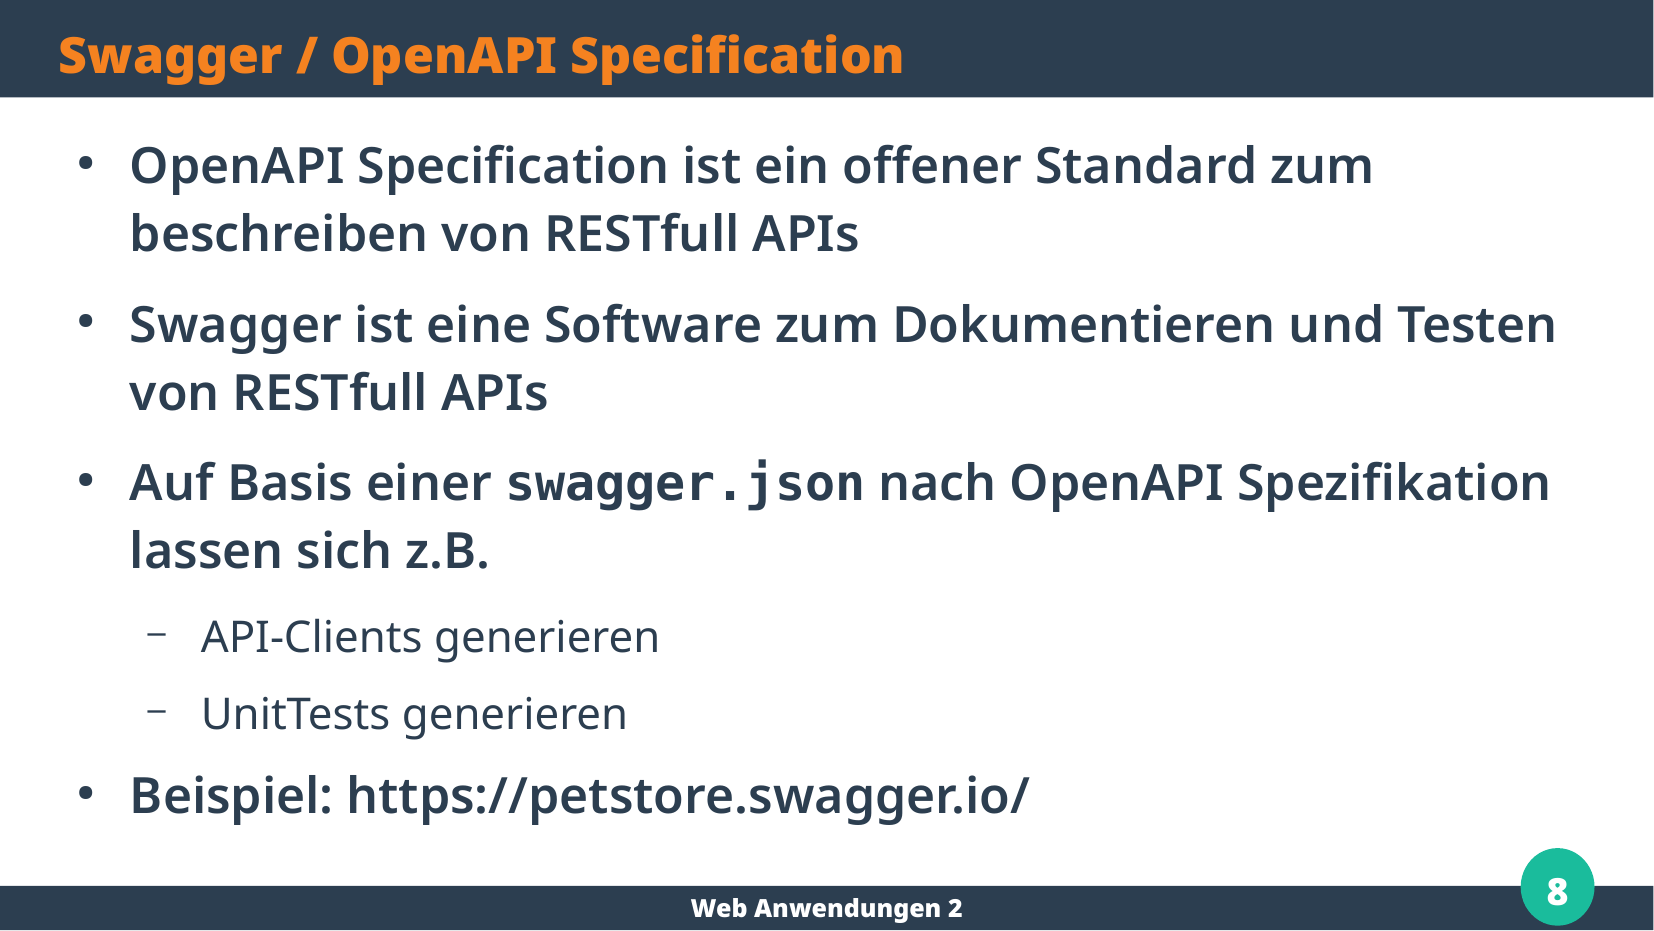

# Swagger / OpenAPI Specification
OpenAPI Specification ist ein offener Standard zum beschreiben von RESTfull APIs
Swagger ist eine Software zum Dokumentieren und Testen von RESTfull APIs
Auf Basis einer swagger.json nach OpenAPI Spezifikation lassen sich z.B.
API-Clients generieren
UnitTests generieren
Beispiel: https://petstore.swagger.io/
8